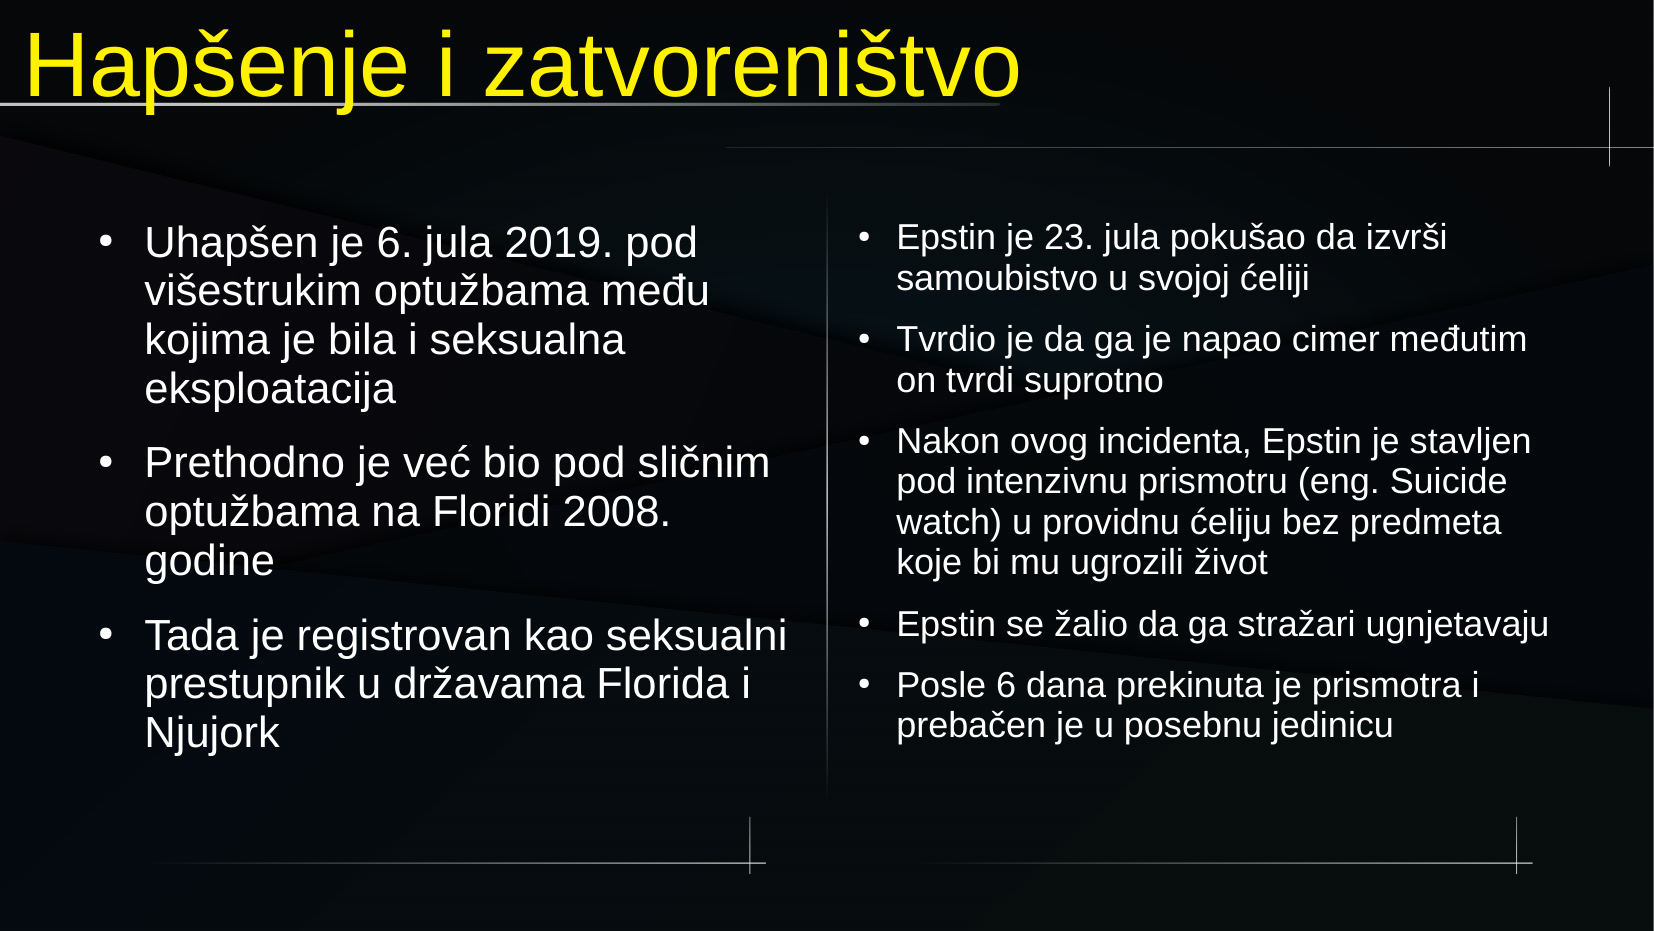

# Hapšenje i zatvoreništvo
Uhapšen je 6. jula 2019. pod višestrukim optužbama među kojima je bila i seksualna eksploatacija
Prethodno je već bio pod sličnim optužbama na Floridi 2008. godine
Tada je registrovan kao seksualni prestupnik u državama Florida i Njujork
Epstin je 23. jula pokušao da izvrši samoubistvo u svojoj ćeliji
Tvrdio je da ga je napao cimer međutim on tvrdi suprotno
Nakon ovog incidenta, Epstin je stavljen pod intenzivnu prismotru (eng. Suicide watch) u providnu ćeliju bez predmeta koje bi mu ugrozili život
Epstin se žalio da ga stražari ugnjetavaju
Posle 6 dana prekinuta je prismotra i prebačen je u posebnu jedinicu